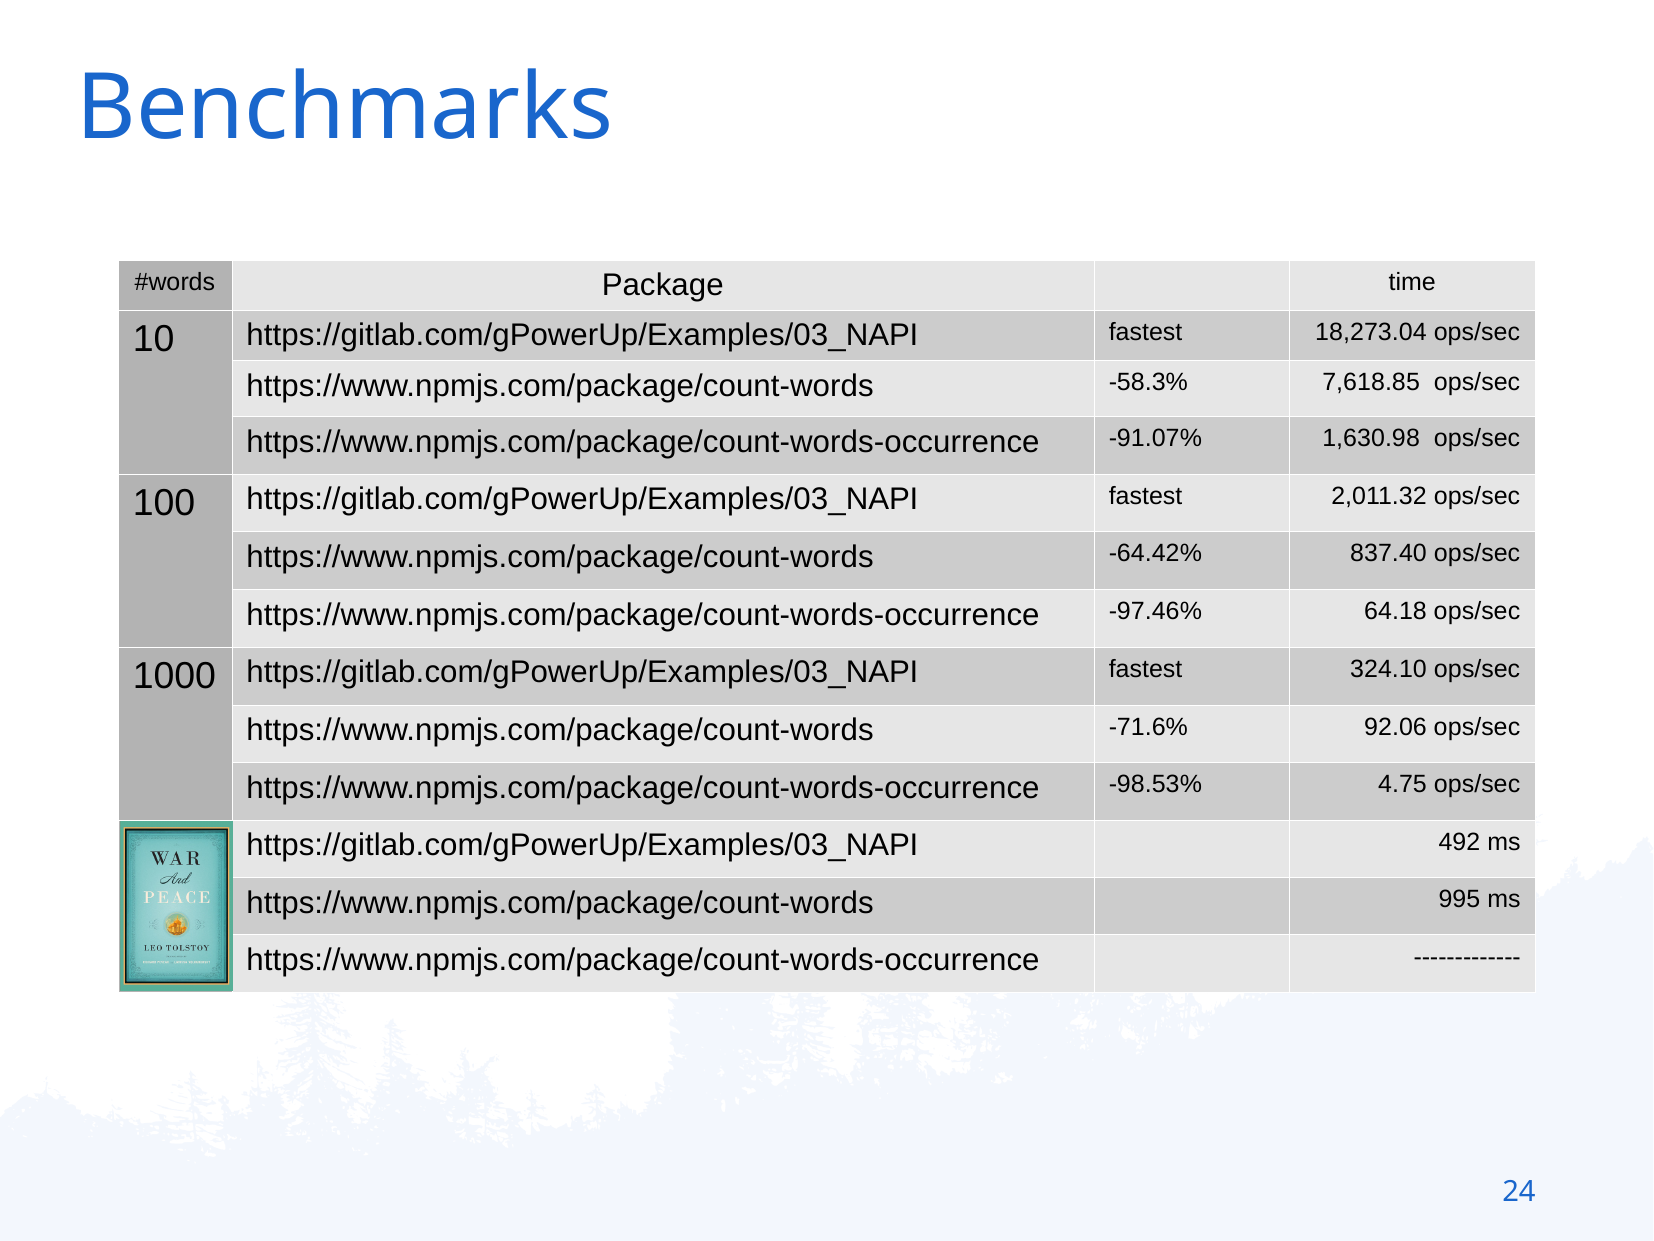

# Benchmarks
| #words | Package | | time |
| --- | --- | --- | --- |
| 10 | https://gitlab.com/gPowerUp/Examples/03\_NAPI | fastest | 18,273.04 ops/sec |
| | https://www.npmjs.com/package/count-words | -58.3% | 7,618.85 ops/sec |
| | https://www.npmjs.com/package/count-words-occurrence | -91.07% | 1,630.98 ops/sec |
| 100 | https://gitlab.com/gPowerUp/Examples/03\_NAPI | fastest | 2,011.32 ops/sec |
| | https://www.npmjs.com/package/count-words | -64.42% | 837.40 ops/sec |
| | https://www.npmjs.com/package/count-words-occurrence | -97.46% | 64.18 ops/sec |
| 1000 | https://gitlab.com/gPowerUp/Examples/03\_NAPI | fastest | 324.10 ops/sec |
| | https://www.npmjs.com/package/count-words | -71.6% | 92.06 ops/sec |
| | https://www.npmjs.com/package/count-words-occurrence | -98.53% | 4.75 ops/sec |
| | https://gitlab.com/gPowerUp/Examples/03\_NAPI | | 492 ms |
| | https://www.npmjs.com/package/count-words | | 995 ms |
| | https://www.npmjs.com/package/count-words-occurrence | | ------------- |
24